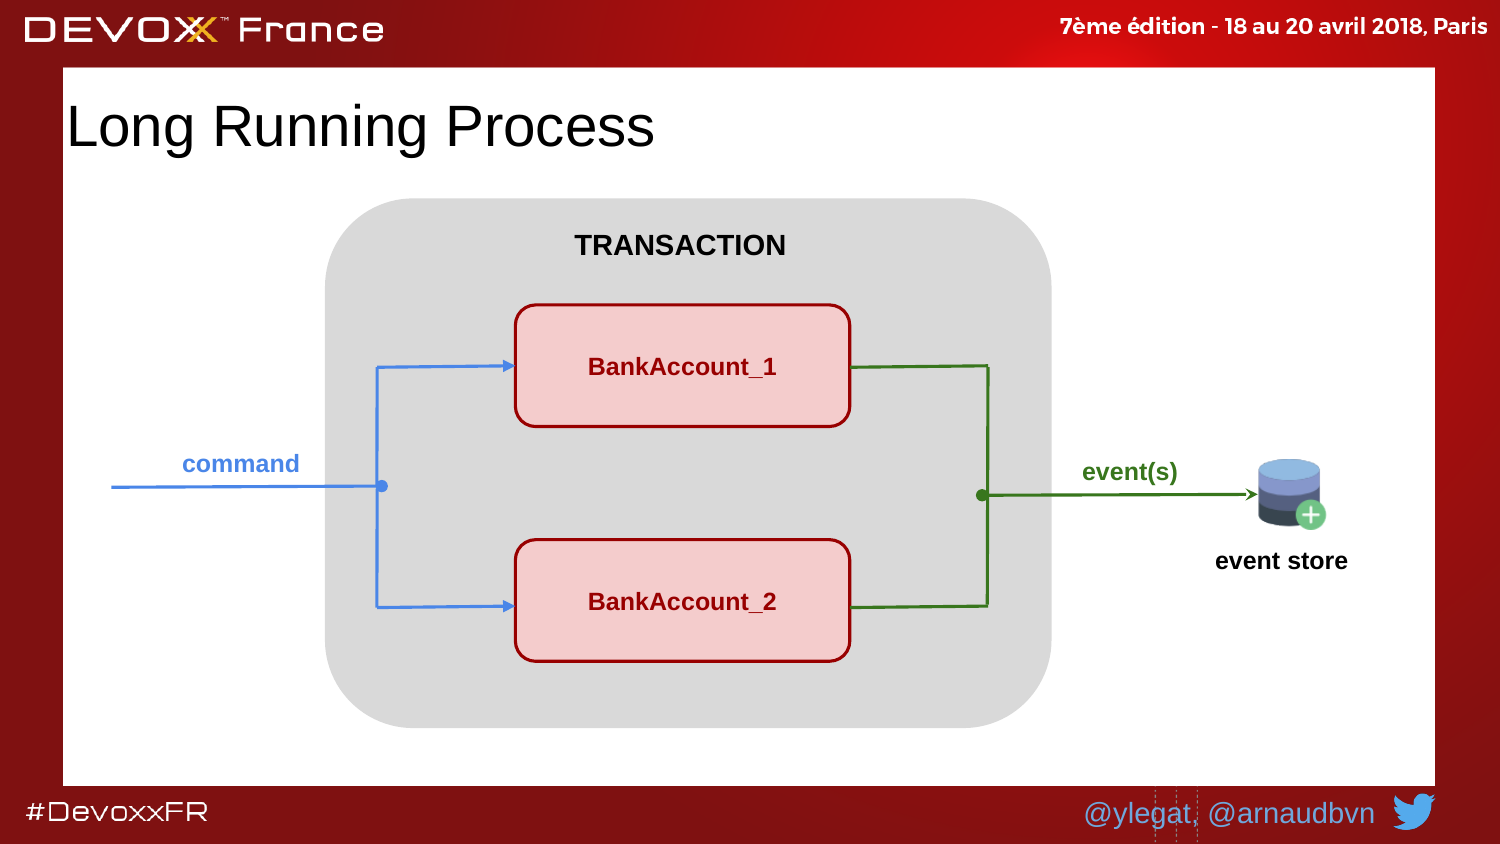

# Long Running Process
TRANSACTION
BankAccount_1
command
event(s)
event store
BankAccount_2
@ylegat, @arnaudbvn